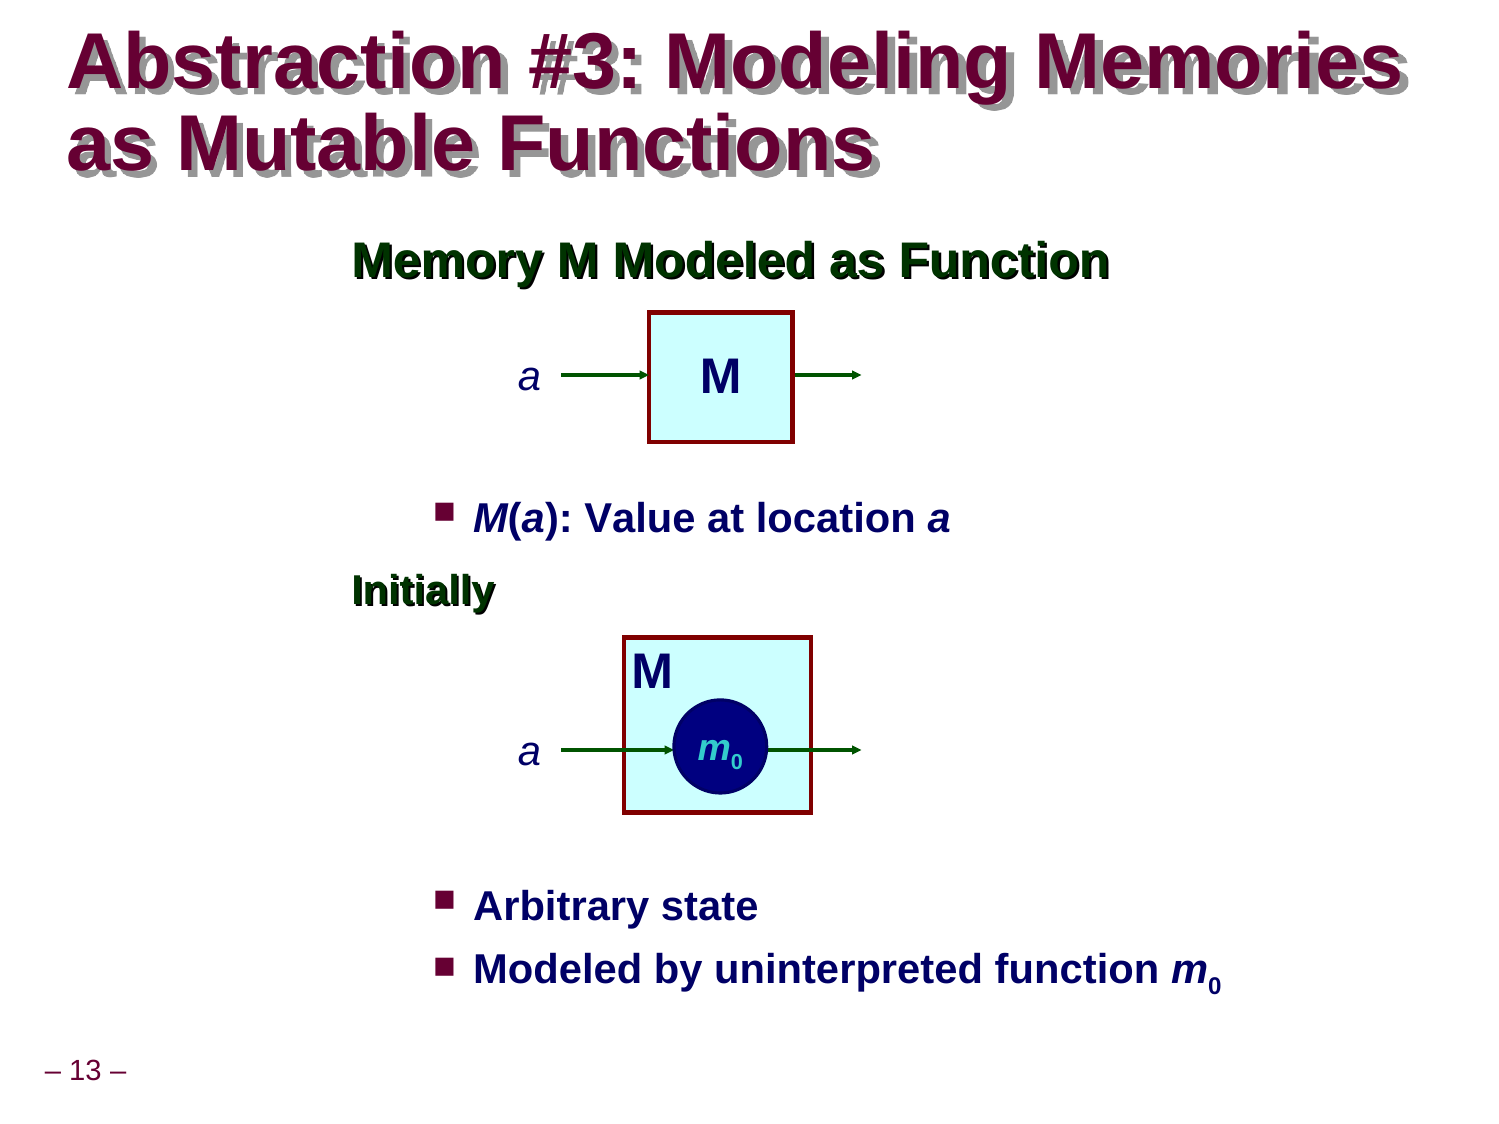

# Abstraction #3: Modeling Memories as Mutable Functions
Memory M Modeled as Function
M(a): Value at location a
Initially
Arbitrary state
Modeled by uninterpreted function m0
M
a
M
m0
a